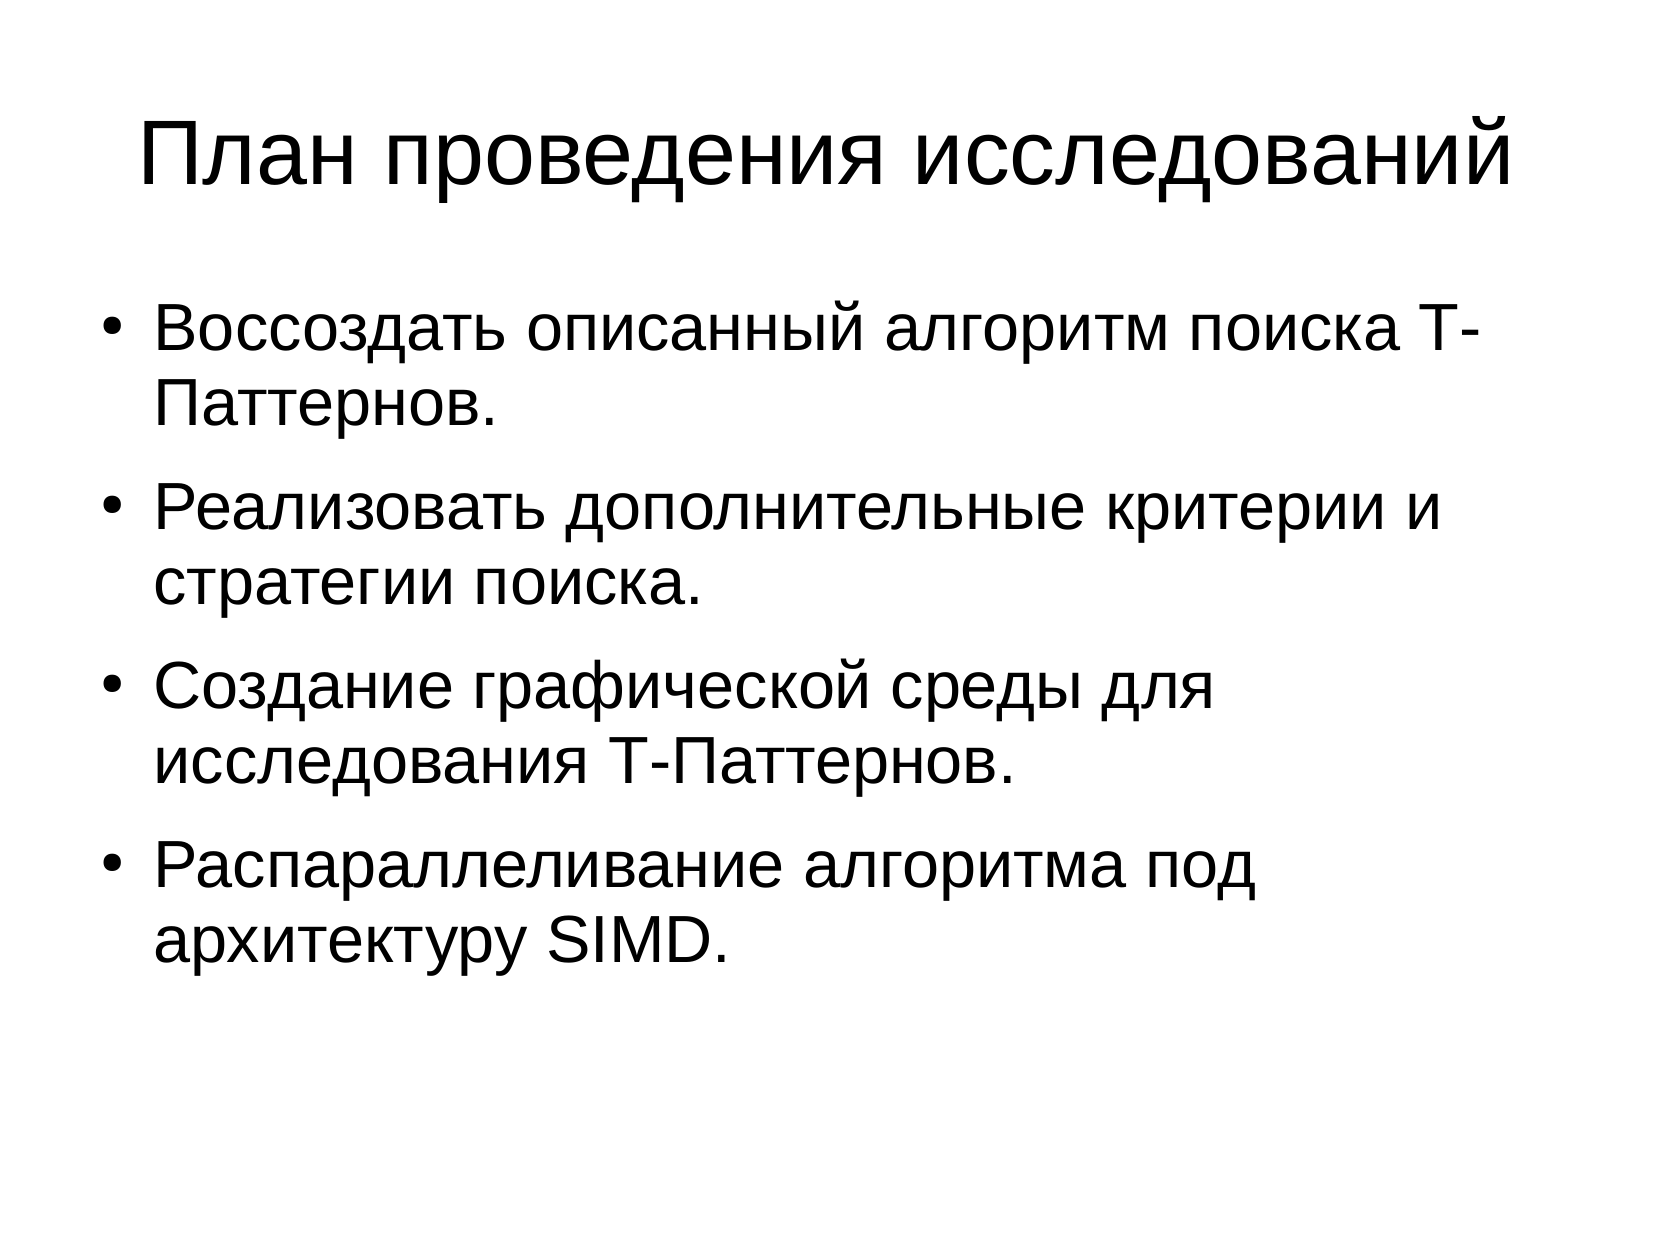

# План проведения исследований
Воссоздать описанный алгоритм поиска Т-Паттернов.
Реализовать дополнительные критерии и стратегии поиска.
Создание графической среды для исследования Т-Паттернов.
Распараллеливание алгоритма под архитектуру SIMD.